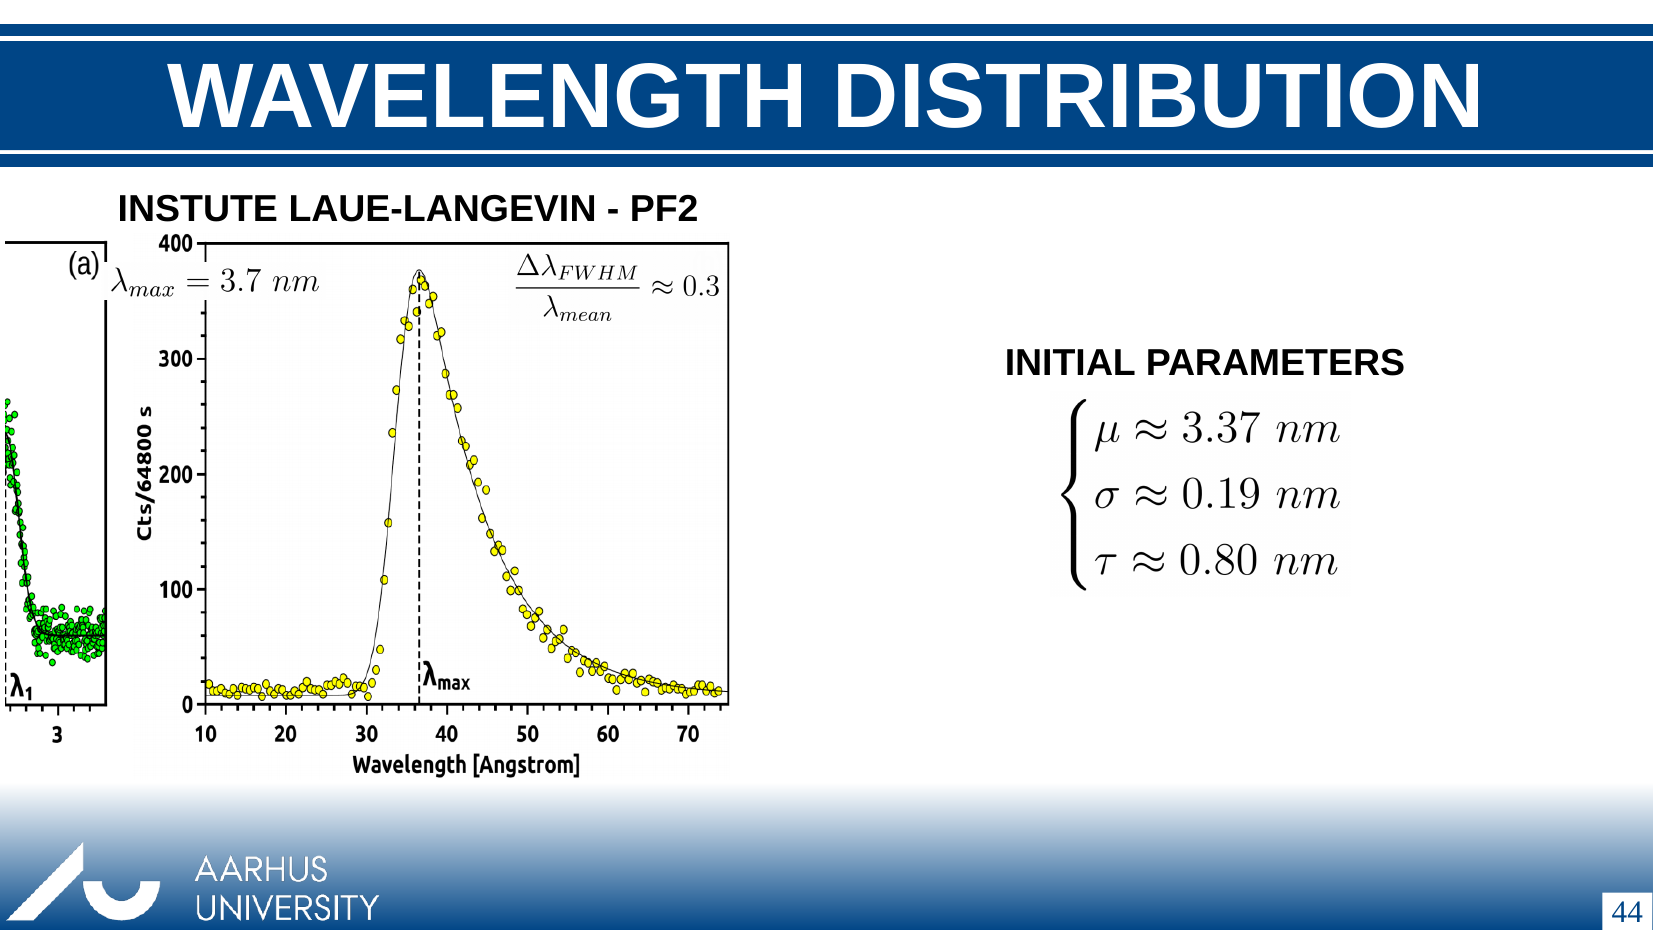

# WAVELENGTH DISTRIBUTION
INSTUTE LAUE-LANGEVIN - PF2
INITIAL PARAMETERS
44